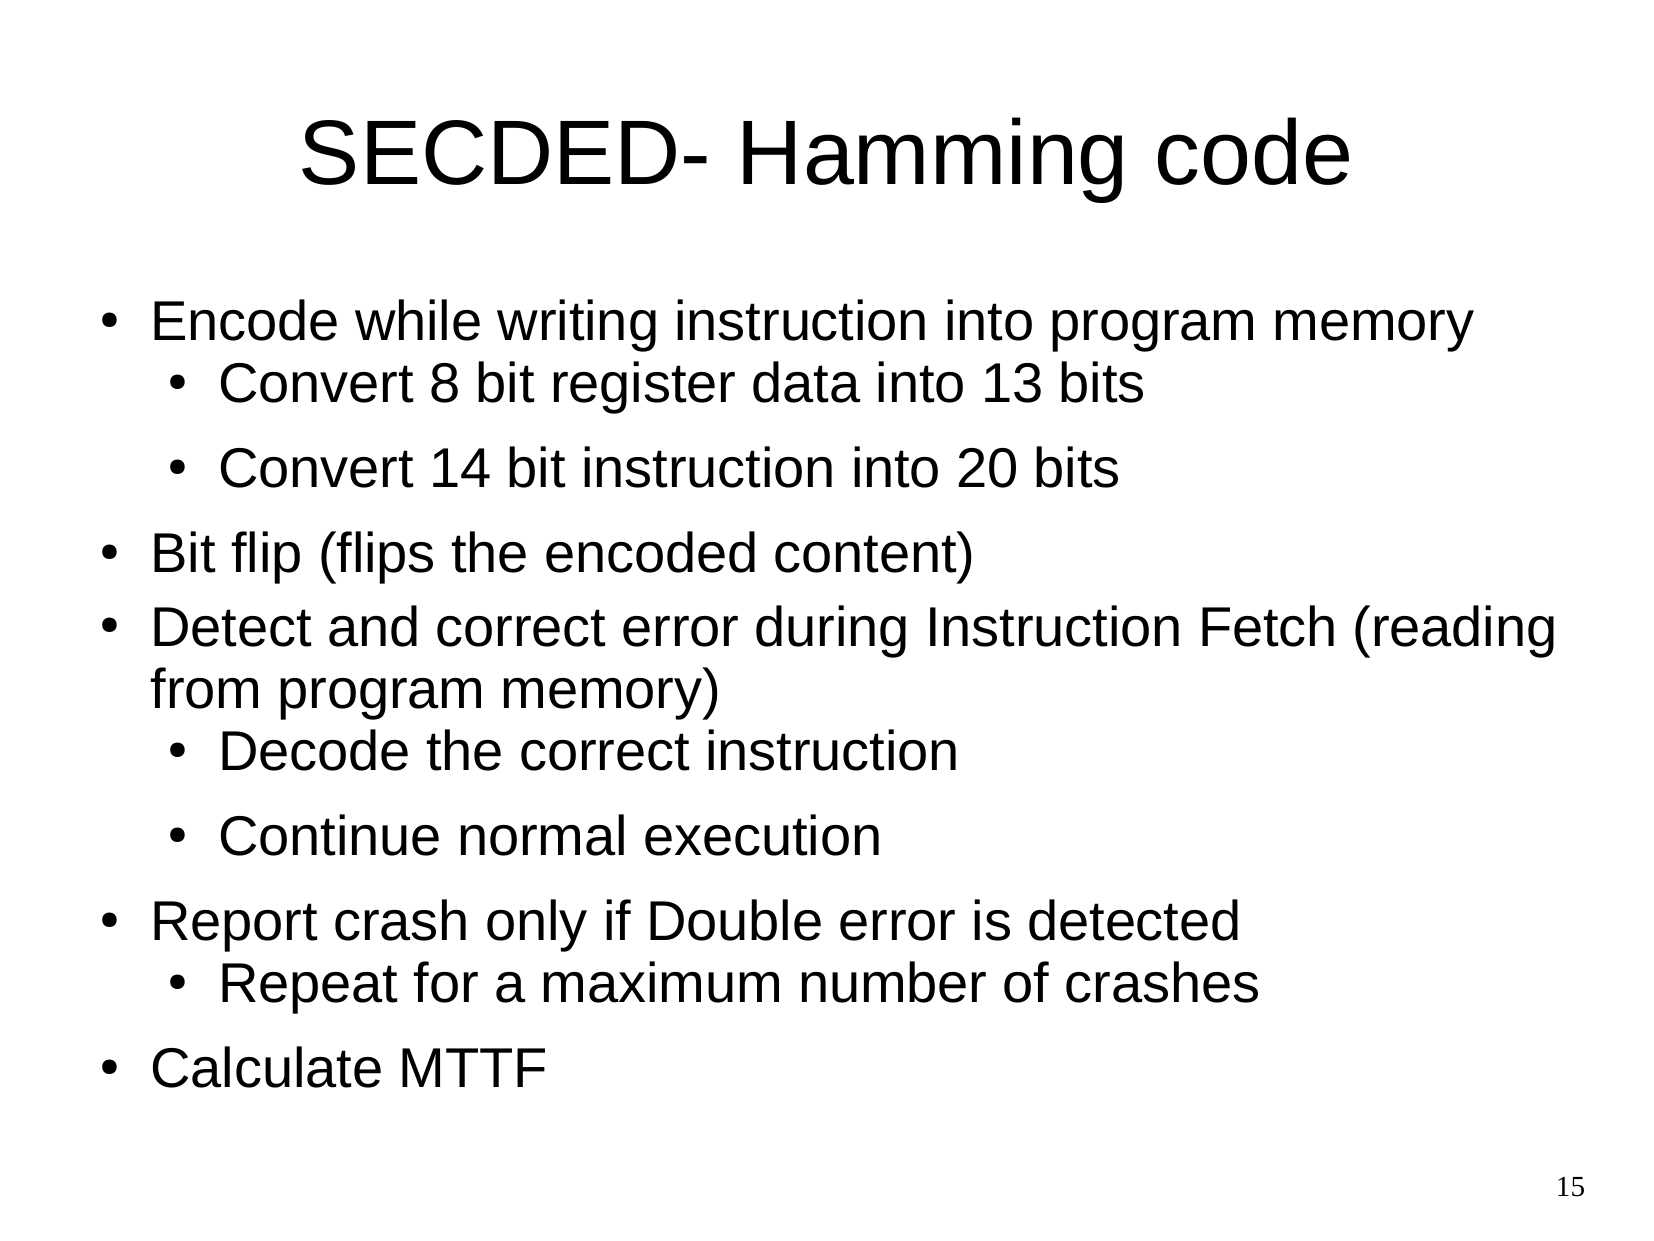

# SECDED- Hamming code
Encode while writing instruction into program memory
Convert 8 bit register data into 13 bits
Convert 14 bit instruction into 20 bits
Bit flip (flips the encoded content)
Detect and correct error during Instruction Fetch (reading from program memory)
Decode the correct instruction
Continue normal execution
Report crash only if Double error is detected
Repeat for a maximum number of crashes
Calculate MTTF
15